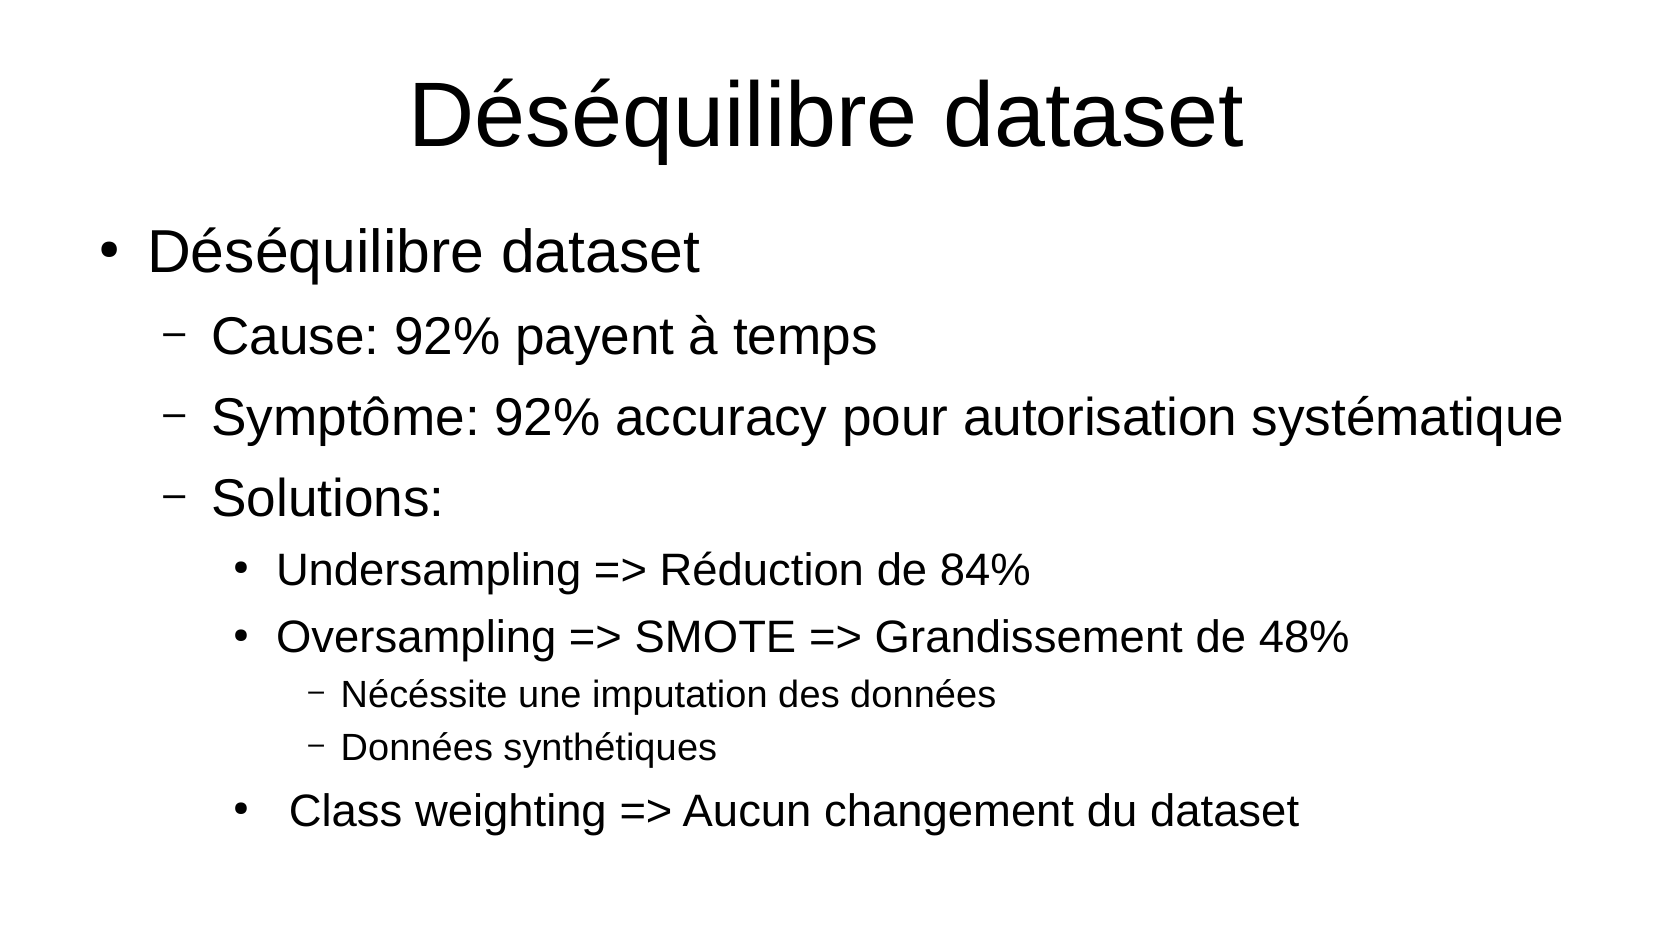

# Déséquilibre dataset
Déséquilibre dataset
Cause: 92% payent à temps
Symptôme: 92% accuracy pour autorisation systématique
Solutions:
Undersampling => Réduction de 84%
Oversampling => SMOTE => Grandissement de 48%
Nécéssite une imputation des données
Données synthétiques
 Class weighting => Aucun changement du dataset